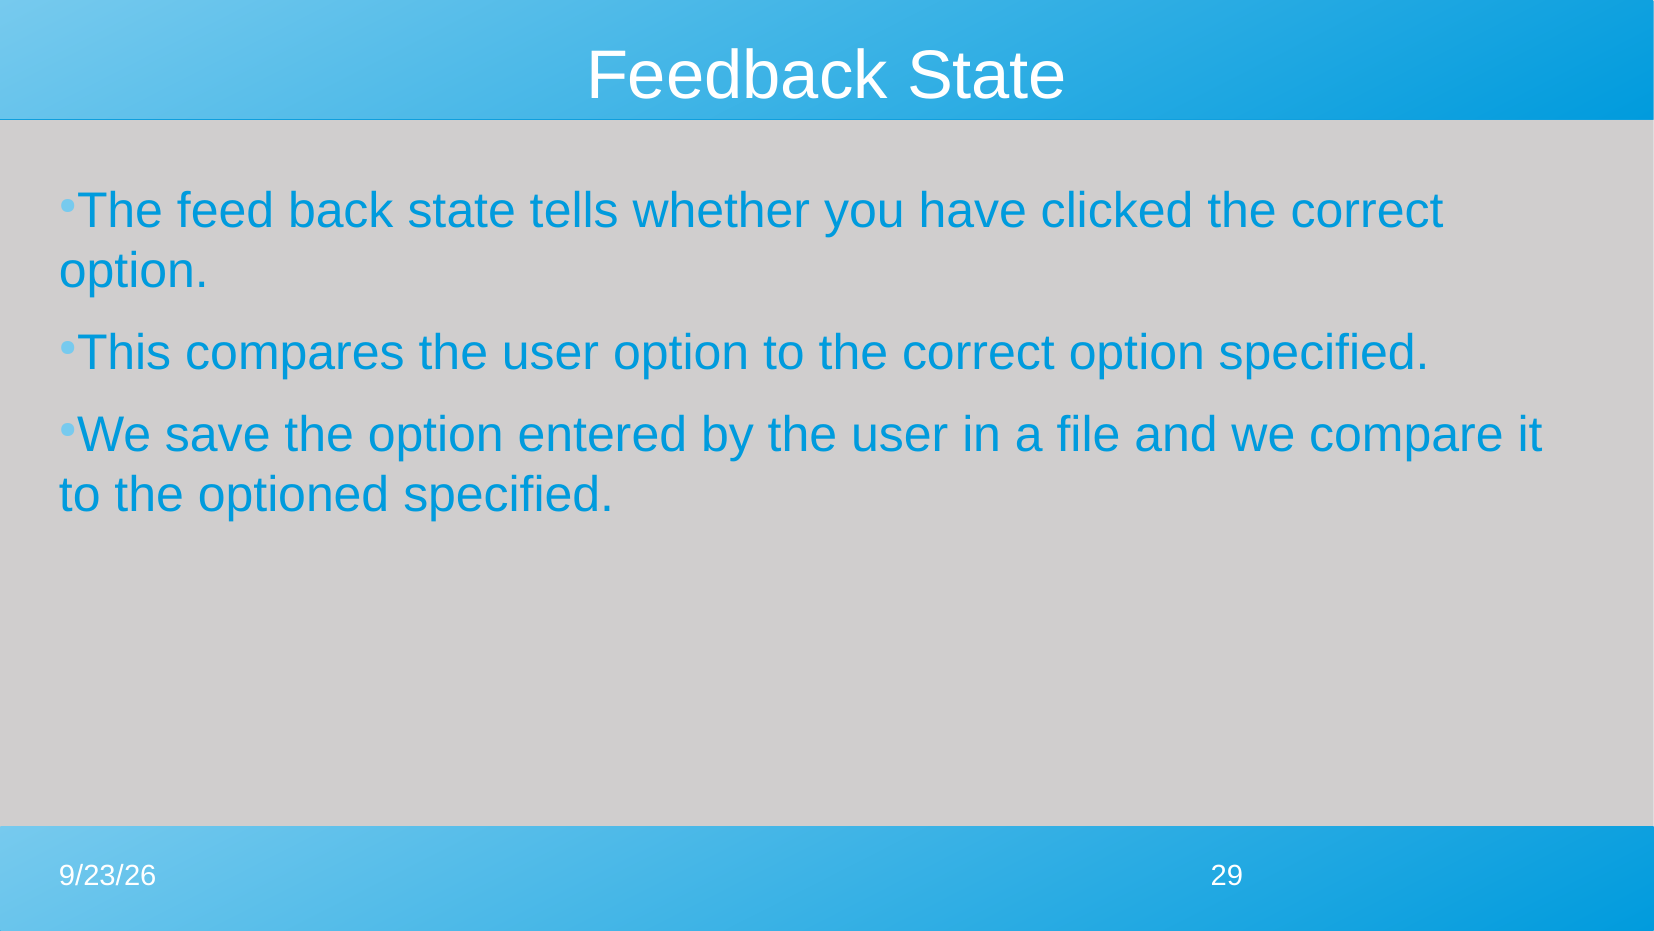

# Feedback State
The feed back state tells whether you have clicked the correct option.
This compares the user option to the correct option specified.
We save the option entered by the user in a file and we compare it to the optioned specified.